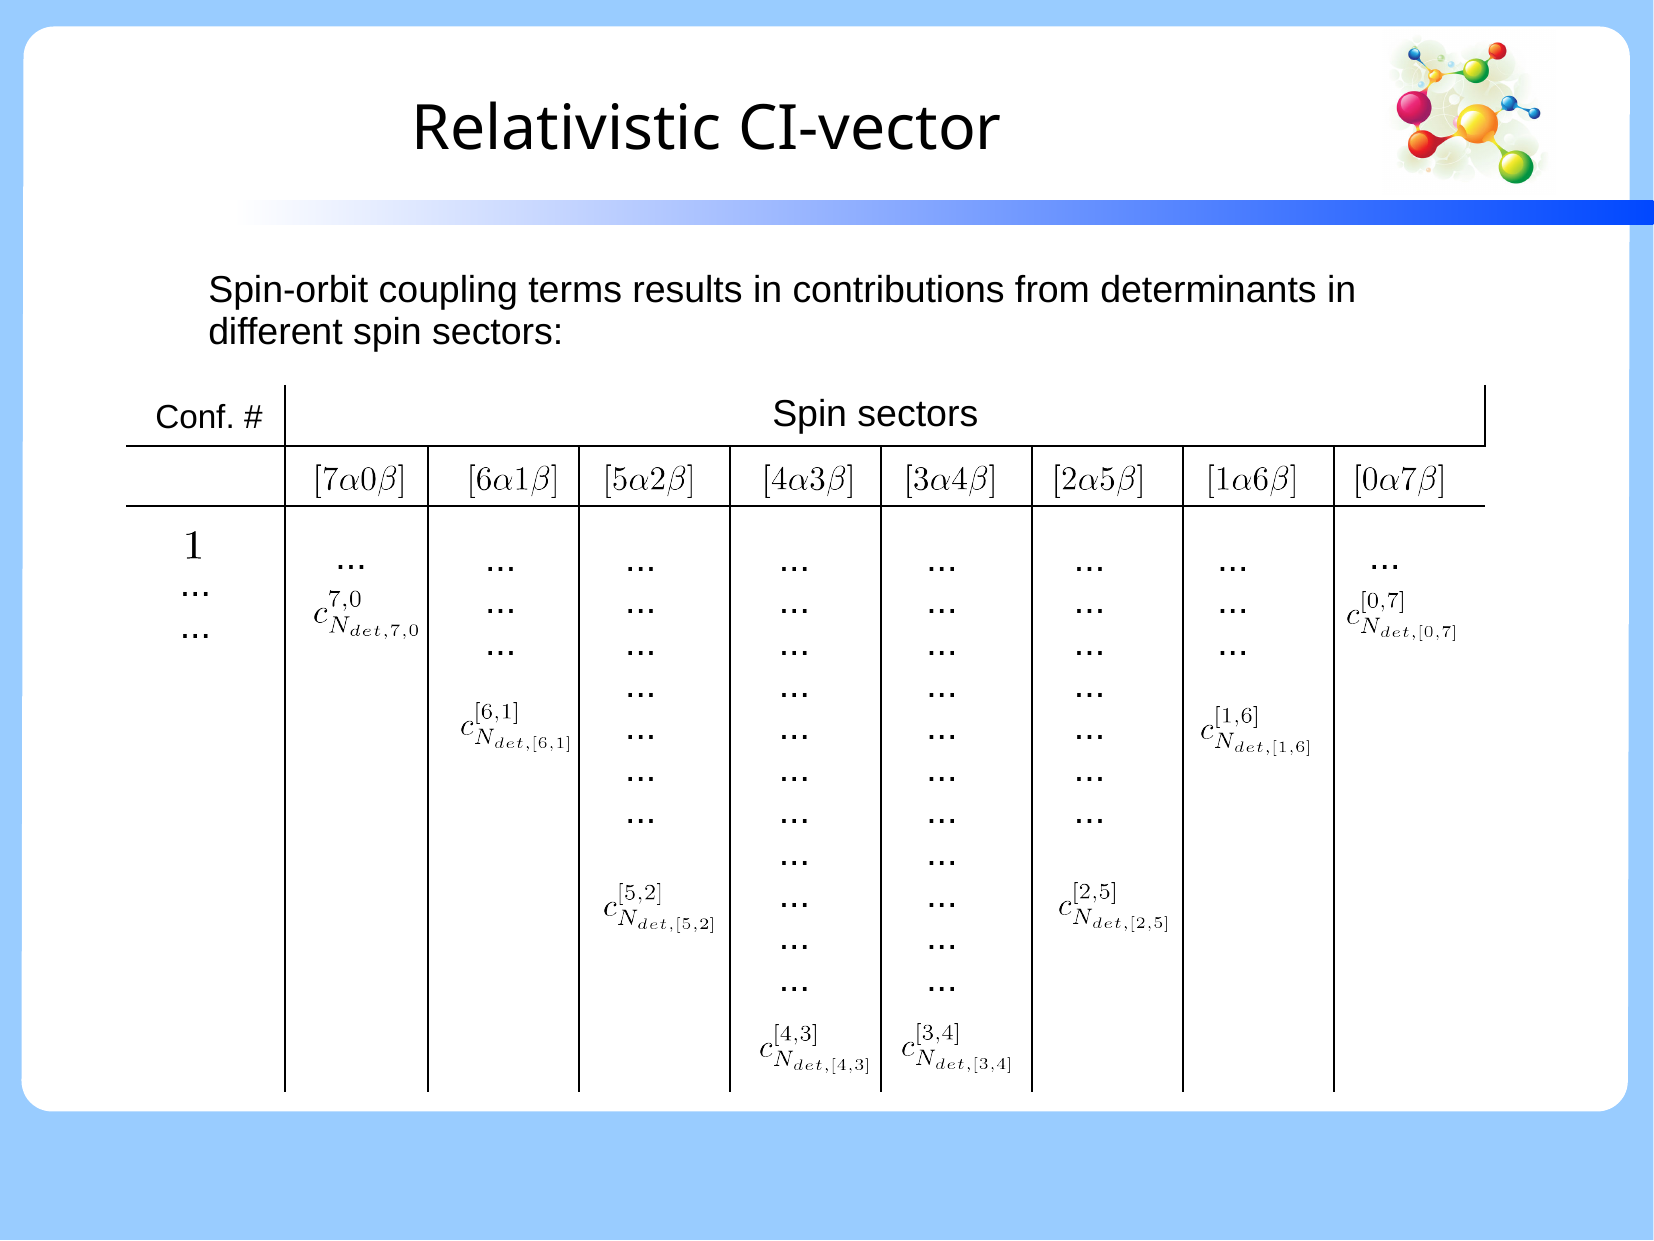

# Relativistic CI-vector
Spin-orbit coupling terms results in contributions from determinants in different spin sectors:
| | Spin sectors | | | | | | | |
| --- | --- | --- | --- | --- | --- | --- | --- | --- |
| | | | | | | | | |
| | | | | | | | | |
Conf. #
...
...
...
...
...
...
...
...
...
...
...
...
...
...
...
...
...
...
...
...
...
...
...
...
...
...
...
...
...
...
...
...
...
...
...
...
...
...
...
...
...
...
...
...
...
...